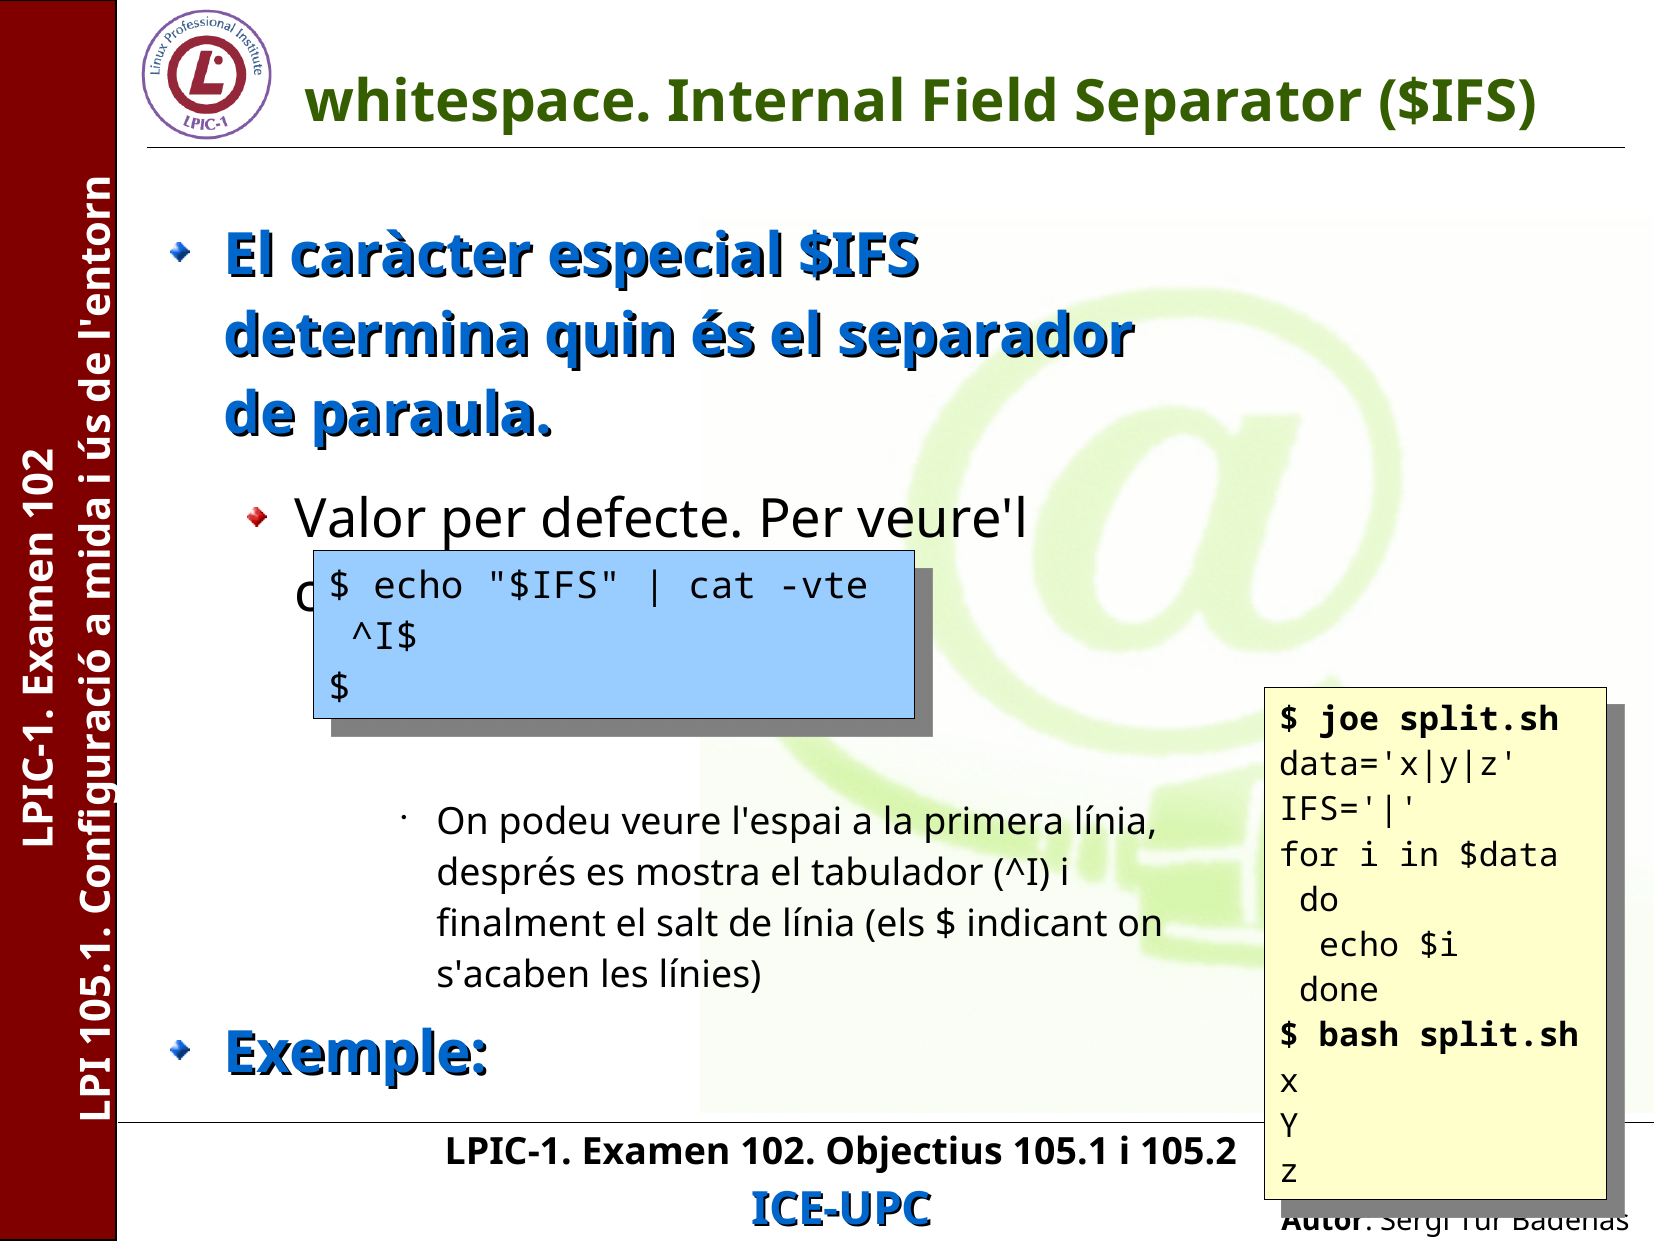

# whitespace. Internal Field Separator ($IFS)
El caràcter especial $IFS determina quin és el separador de paraula.
Valor per defecte. Per veure'l correctament cal fer:
On podeu veure l'espai a la primera línia, després es mostra el tabulador (^I) i finalment el salt de línia (els $ indicant on s'acaben les línies)
Exemple:
$ echo "$IFS" | cat -vte
 ^I$
$
$ joe split.sh
data='x|y|z'
IFS='|'
for i in $data
 do
 echo $i
 done
$ bash split.sh
x
Y
z